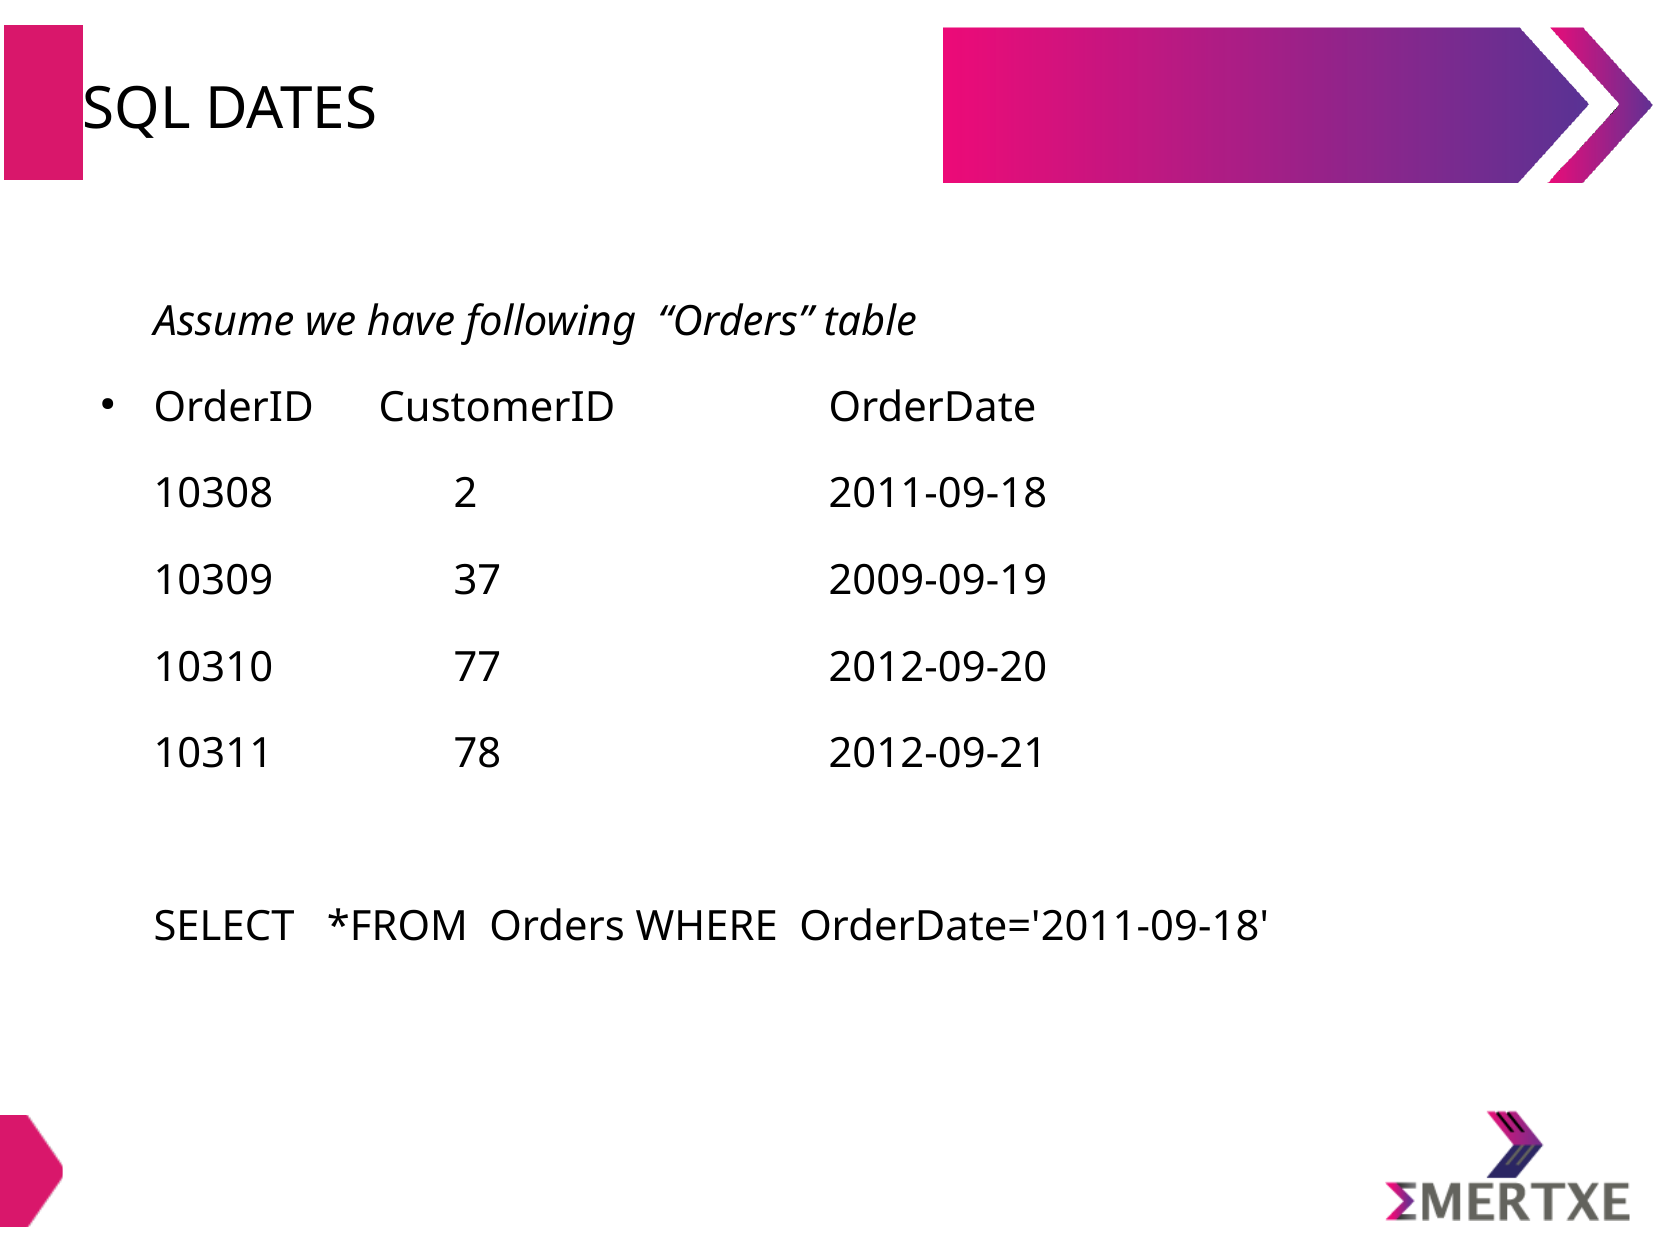

# SQL DATES
Assume we have following “Orders” table
OrderID 	CustomerID 			OrderDate
10308 			2 					2011-09-18
10309 			37 					2009-09-19
10310 			77 					2012-09-20
10311			78					2012-09-21
SELECT *FROM Orders WHERE OrderDate='2011-09-18'